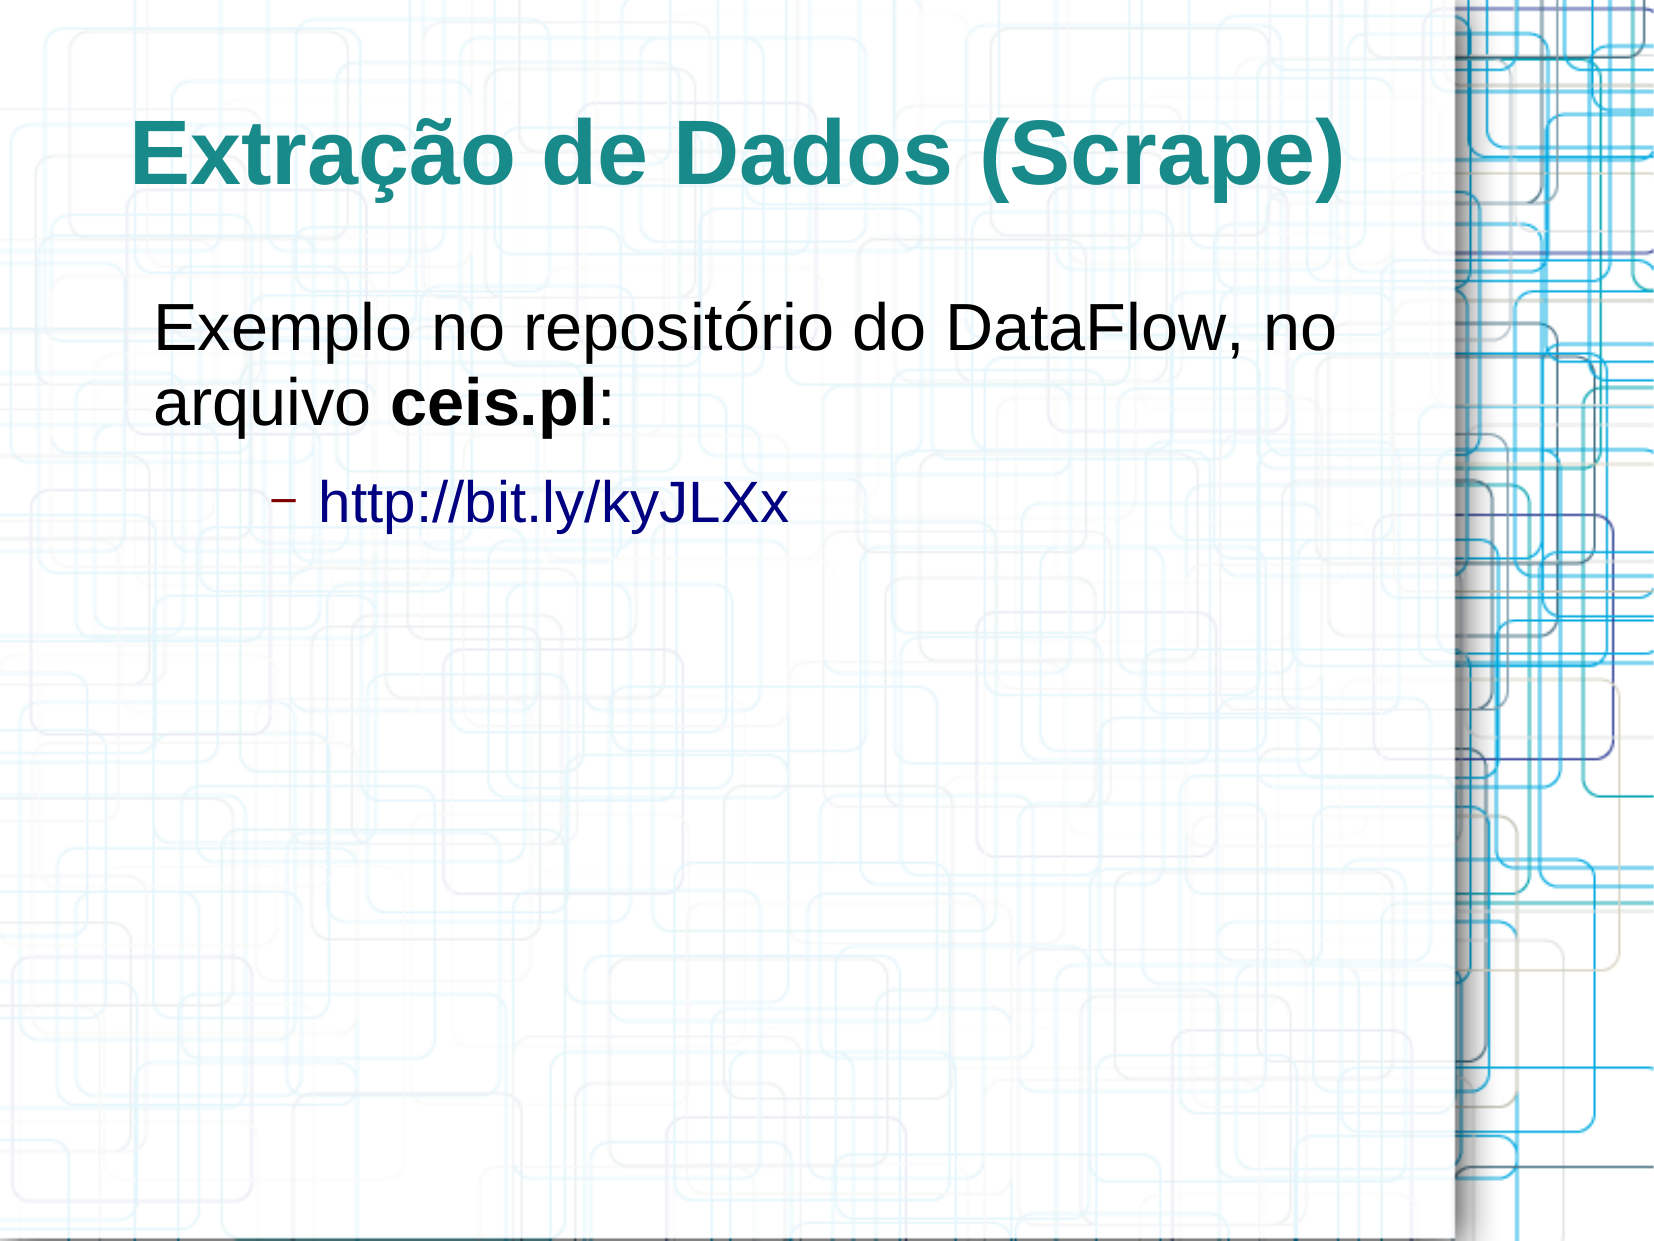

# Extração de Dados (Scrape)
Exemplo no repositório do DataFlow, no arquivo ceis.pl:
http://bit.ly/kyJLXx